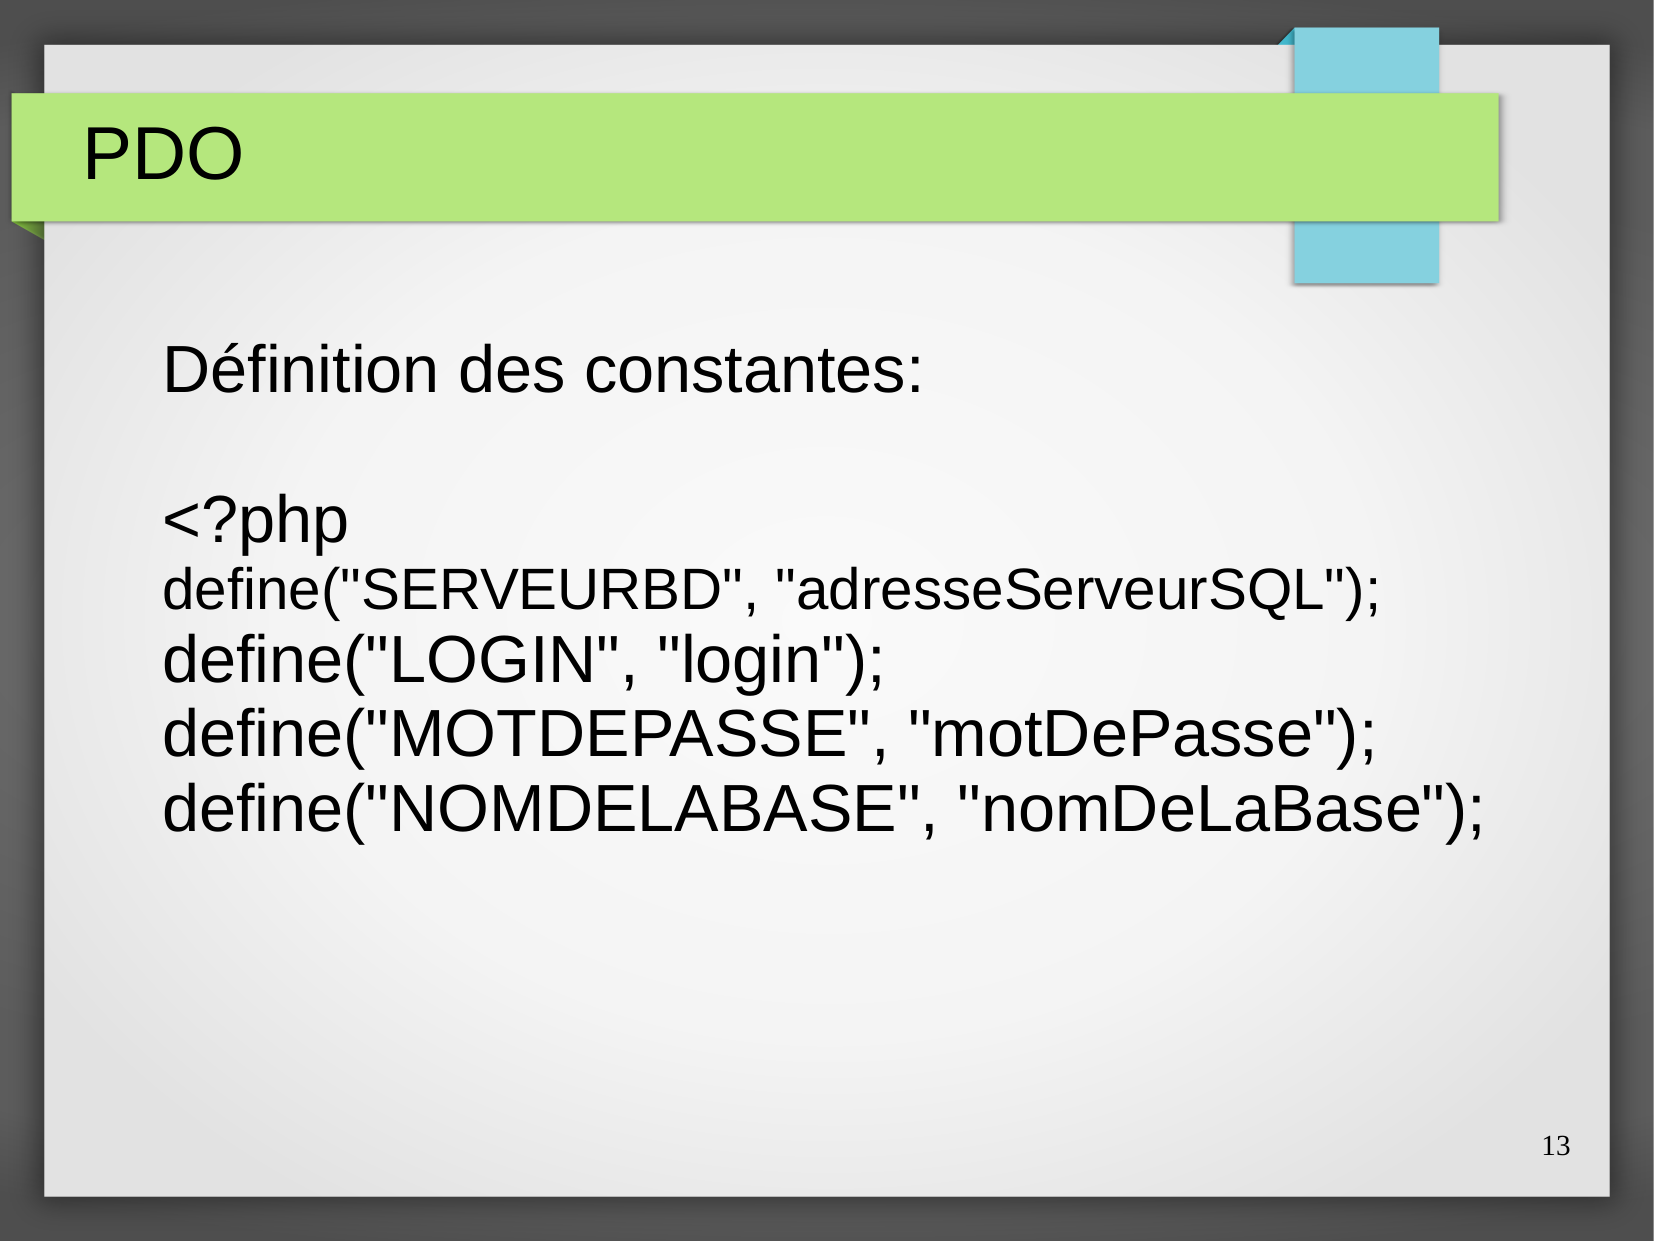

# PDO
Définition des constantes:
<?php
define("SERVEURBD", "adresseServeurSQL");
define("LOGIN", "login");
define("MOTDEPASSE", "motDePasse");
define("NOMDELABASE", "nomDeLaBase");
13